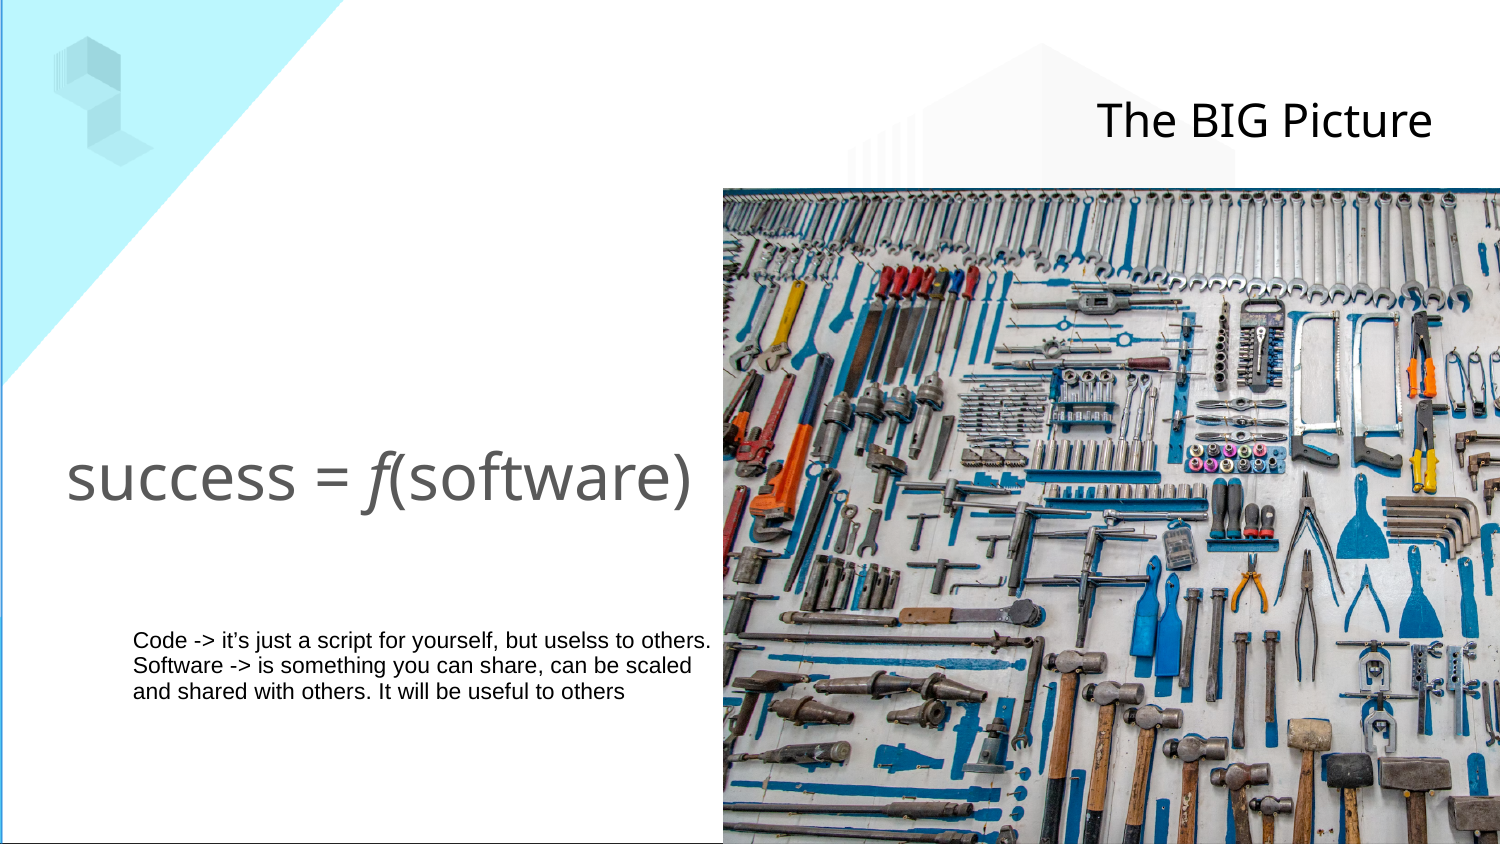

# The BIG Picture
success = f(software)
Code -> it’s just a script for yourself, but uselss to others.
Software -> is something you can share, can be scaled
and shared with others. It will be useful to others